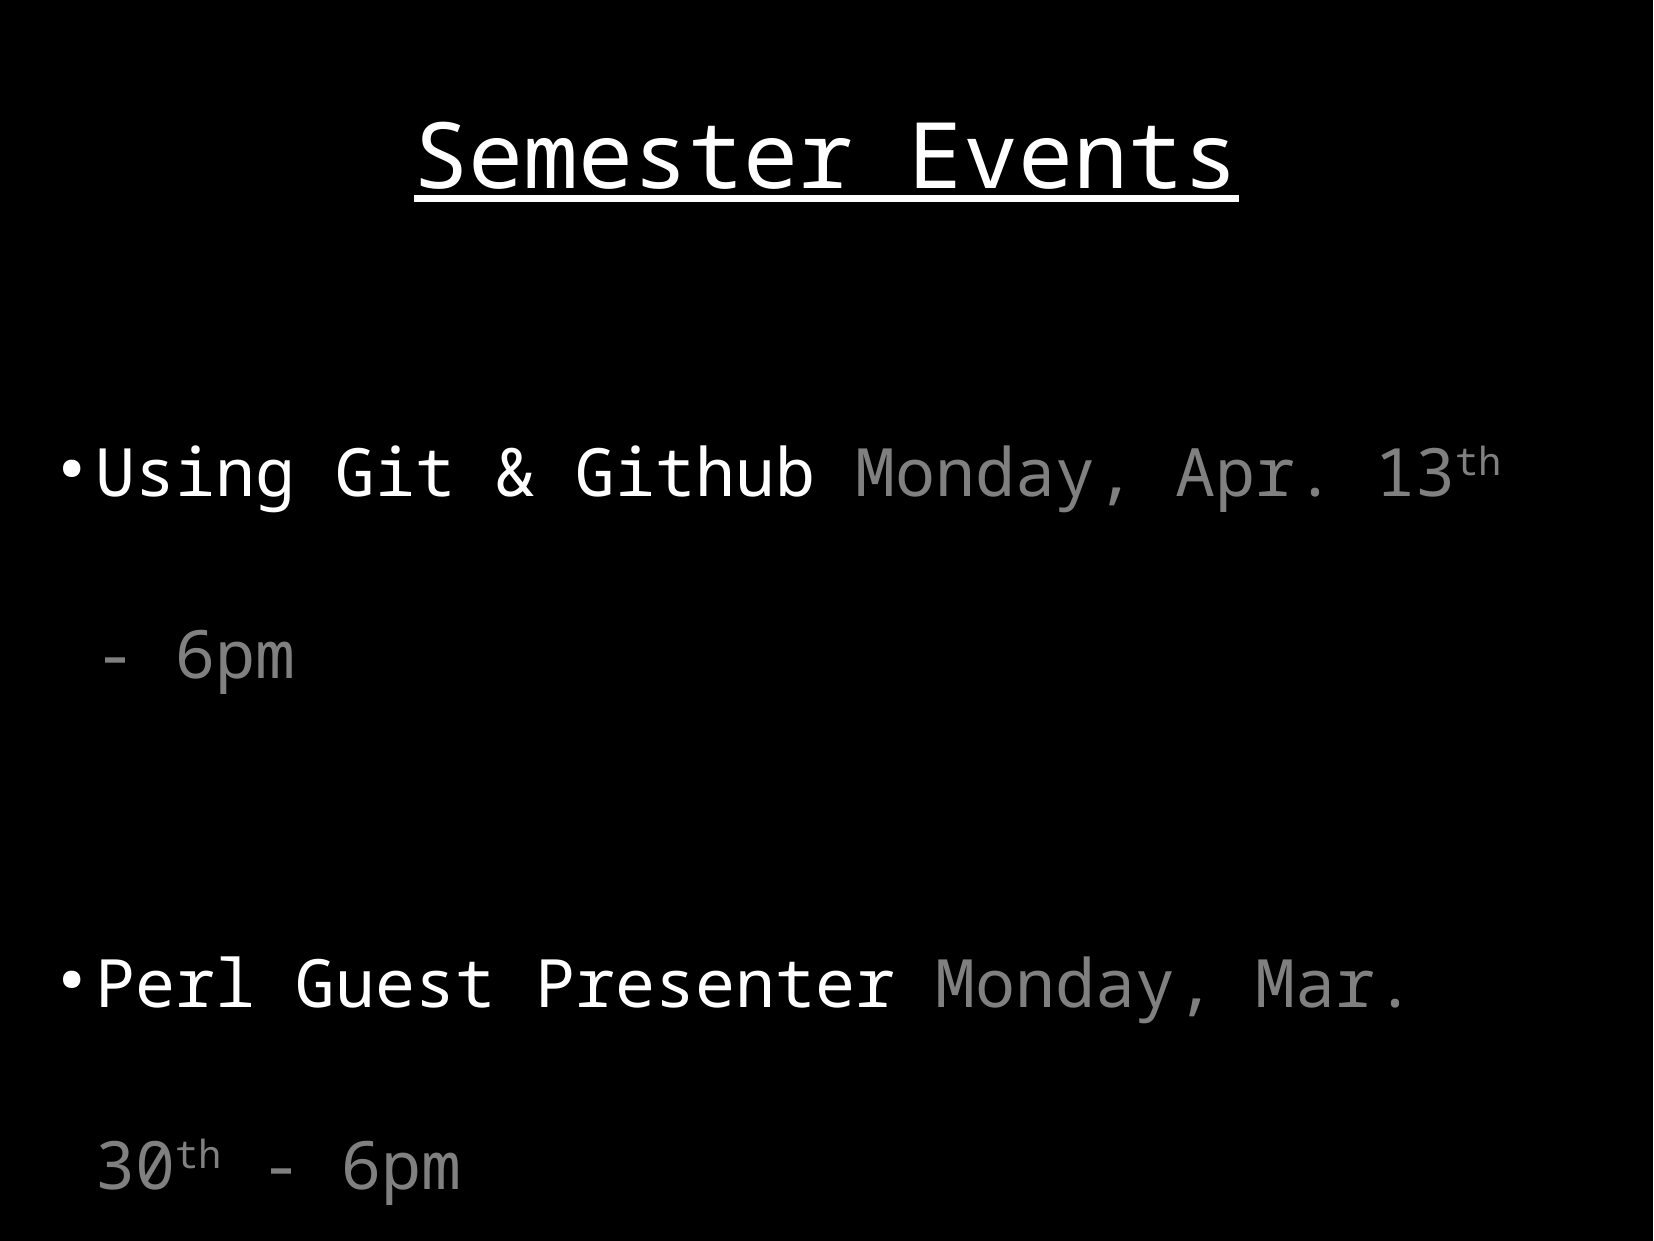

# Semester Events
Using Git & Github Monday, Apr. 13th - 6pm
Perl Guest Presenter Monday, Mar. 30th - 6pm
(tentative)
Open-Source LAN Friday, Apr. 17th - 6pm